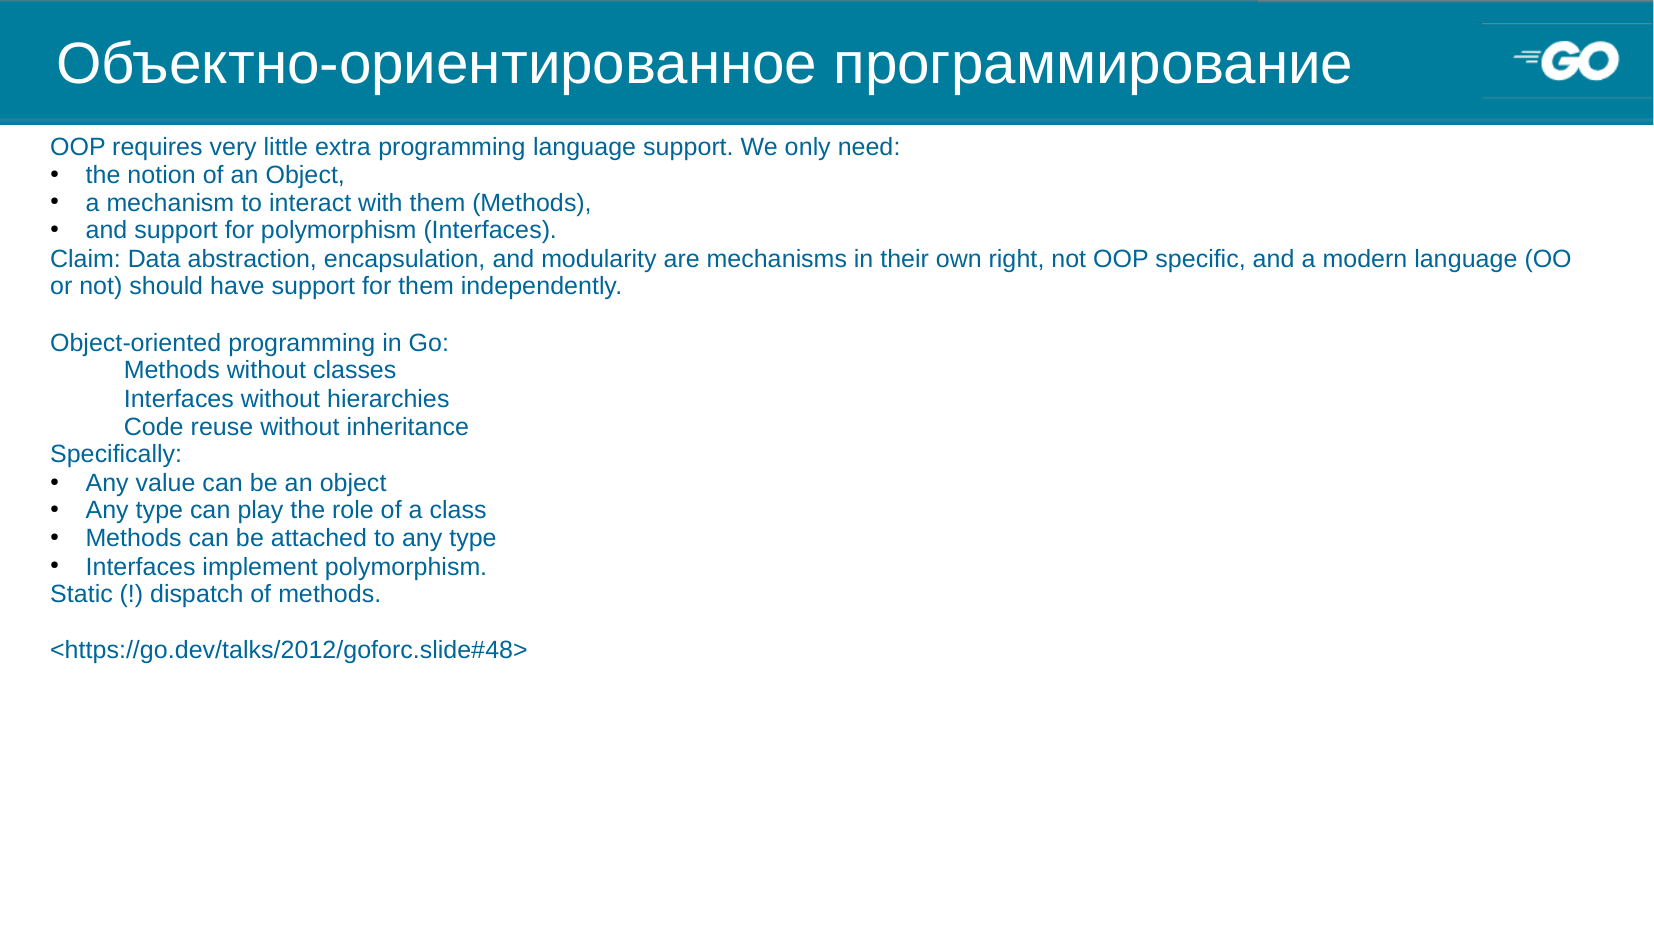

Объектно-ориентированное программирование
OOP requires very little extra programming language support. We only need:
the notion of an Object,
a mechanism to interact with them (Methods),
and support for polymorphism (Interfaces).
Claim: Data abstraction, encapsulation, and modularity are mechanisms in their own right, not OOP specific, and a modern language (OO or not) should have support for them independently.
Object-oriented programming in Go:
	Methods without classes
	Interfaces without hierarchies
	Code reuse without inheritance
Specifically:
Any value can be an object
Any type can play the role of a class
Methods can be attached to any type
Interfaces implement polymorphism.
Static (!) dispatch of methods.
<https://go.dev/talks/2012/goforc.slide#48>